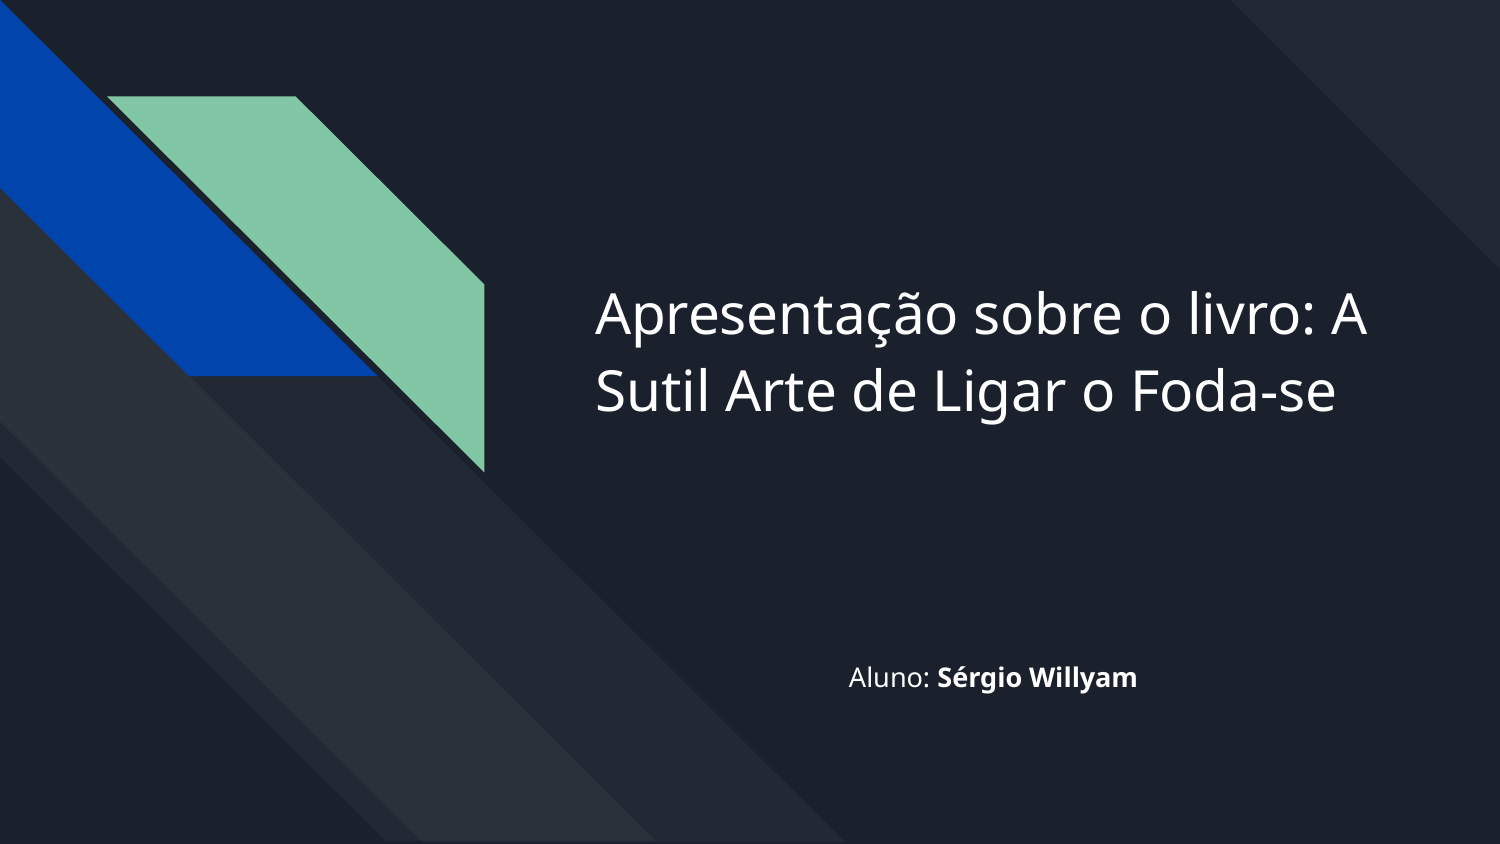

# Apresentação sobre o livro: A Sutil Arte de Ligar o Foda-se
Aluno: Sérgio Willyam